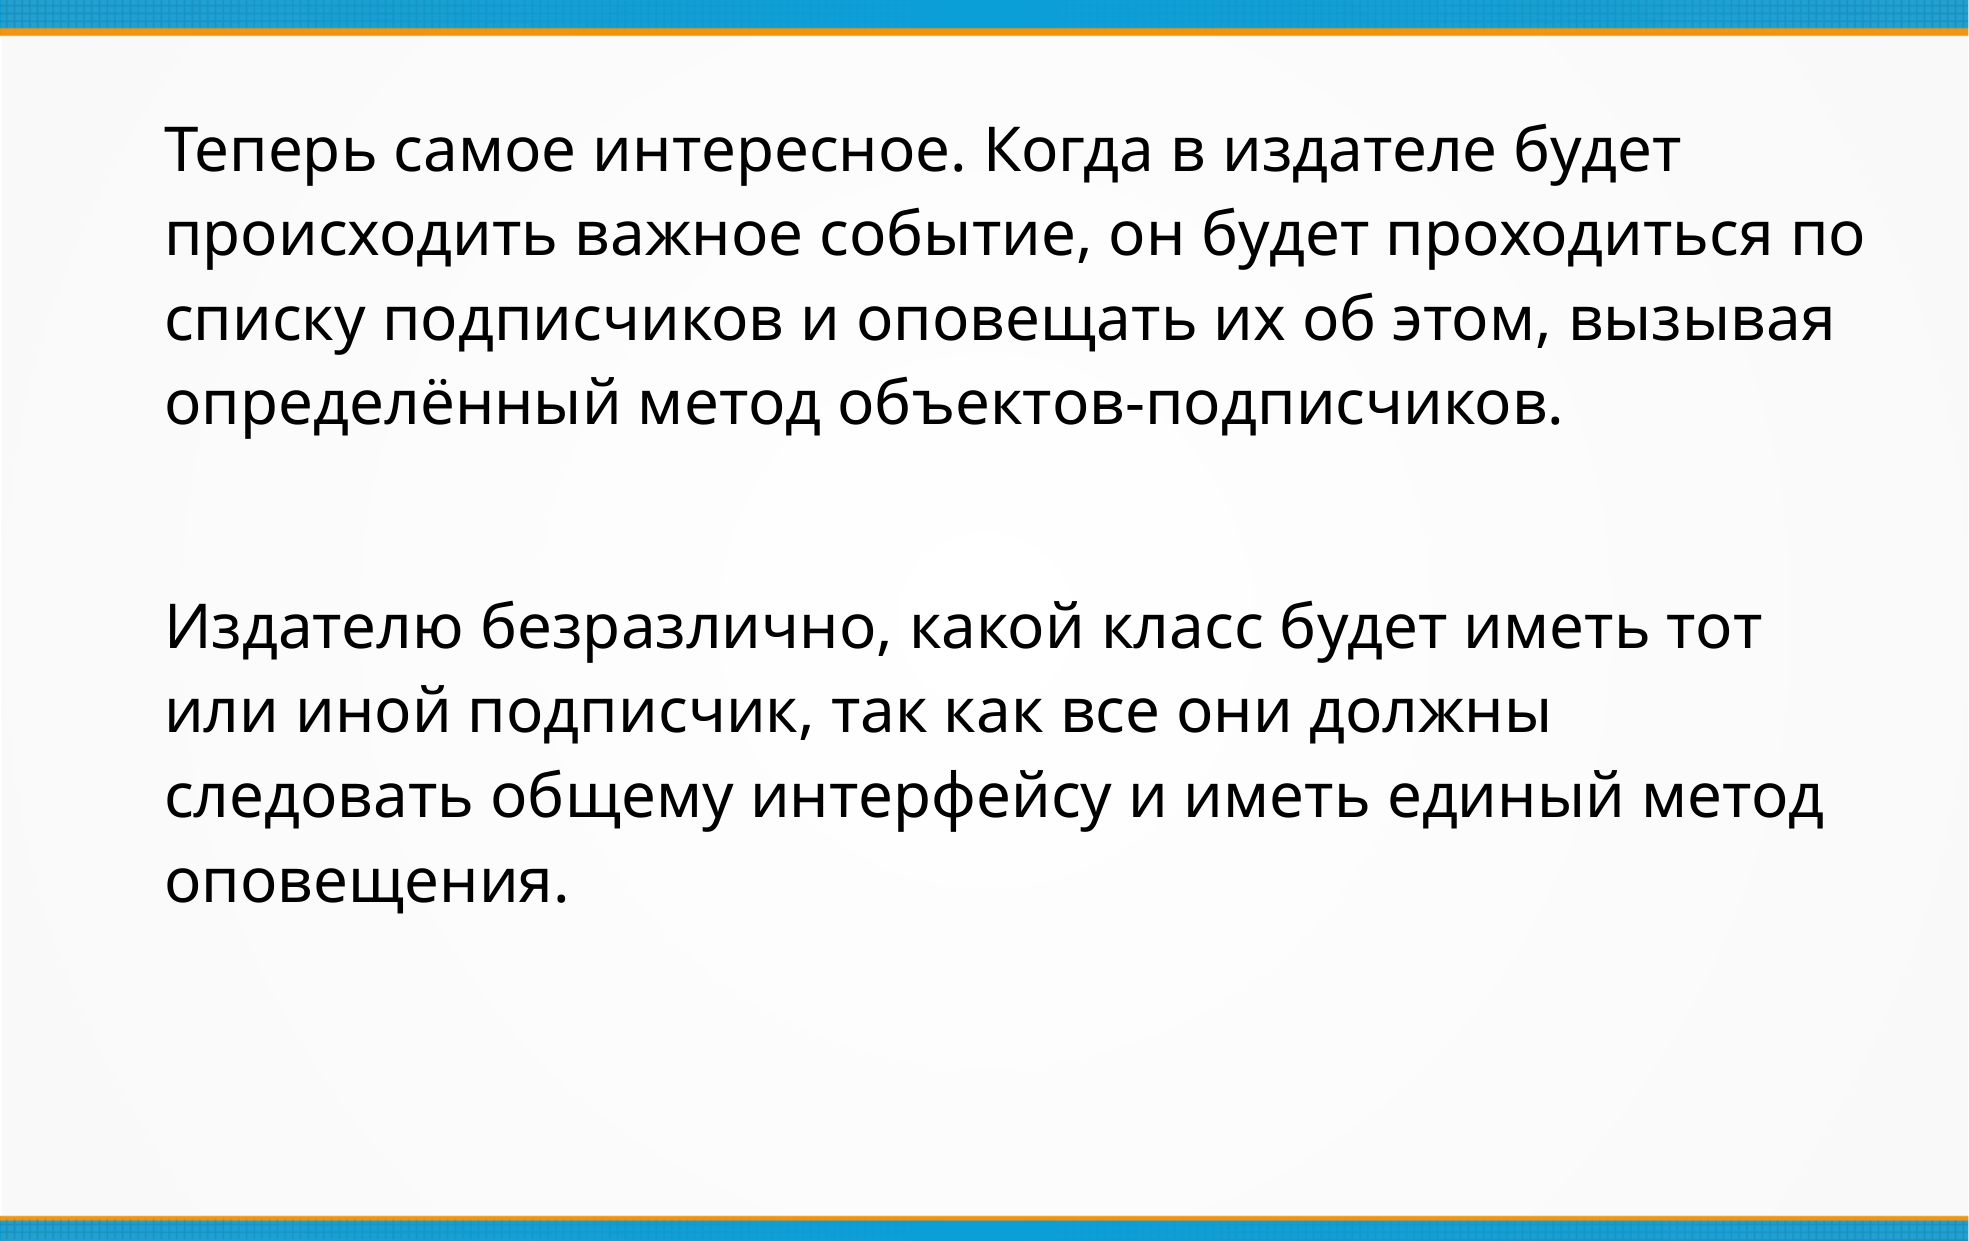

# Теперь самое интересное. Когда в издателе будет происходить важное событие, он будет проходиться по списку подписчиков и оповещать их об этом, вызывая определённый метод объектов-подписчиков.
Издателю безразлично, какой класс будет иметь тот или иной подписчик, так как все они должны следовать общему интерфейсу и иметь единый метод оповещения.